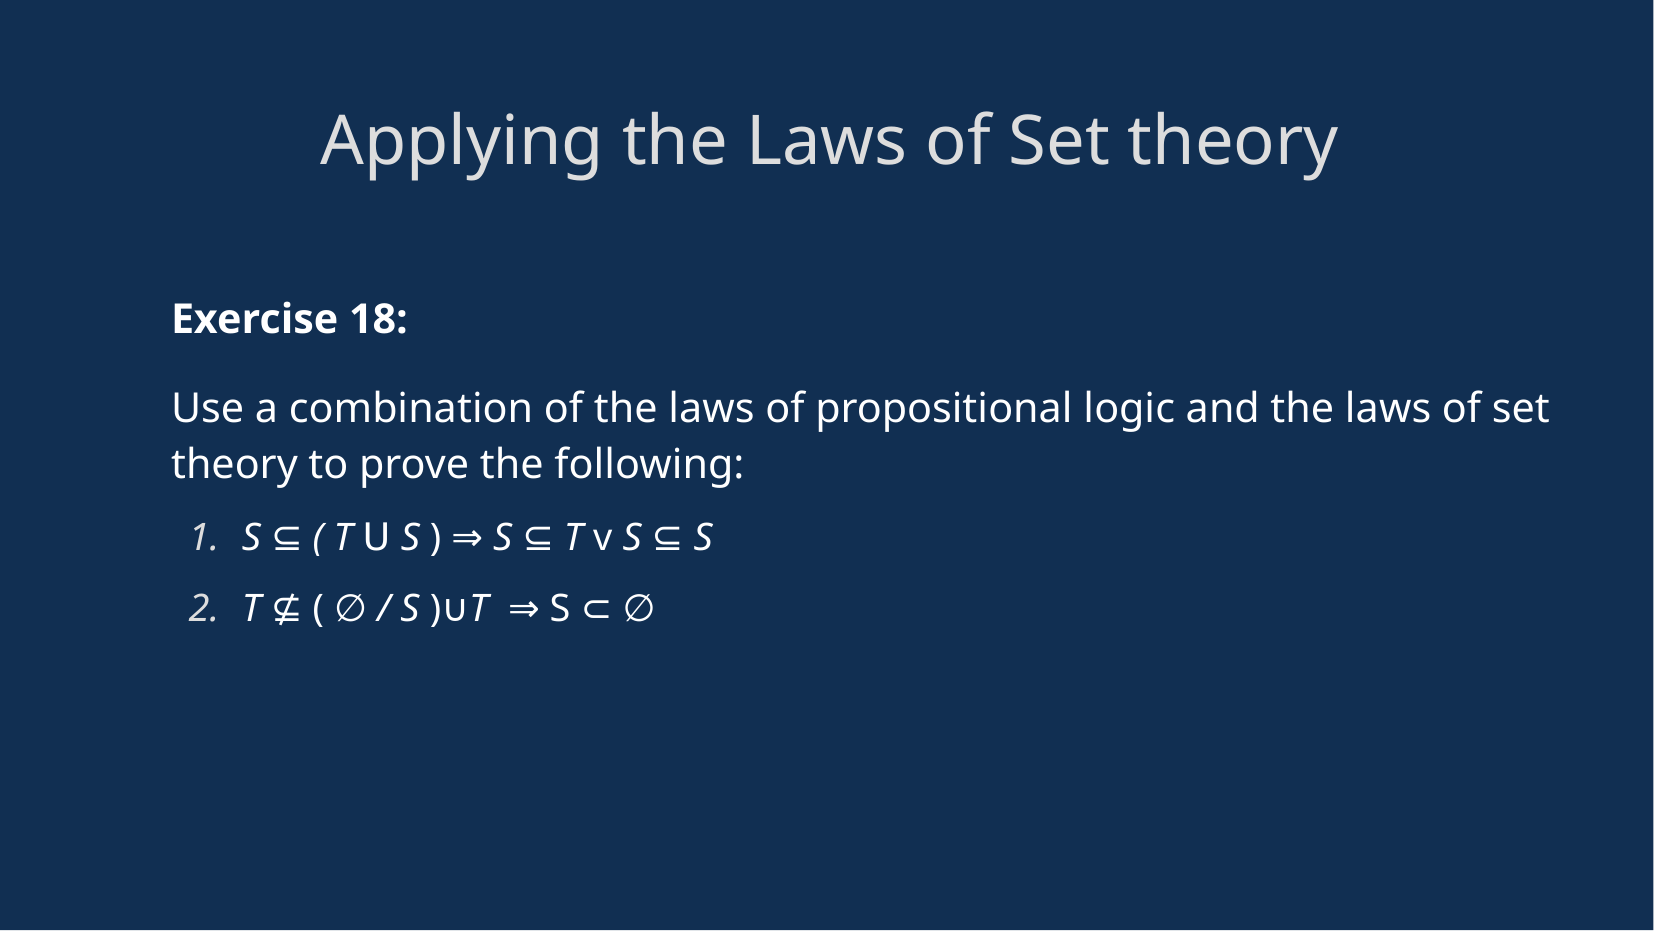

# Applying the Laws of Set theory
Exercise 18:
Use a combination of the laws of propositional logic and the laws of set theory to prove the following:
S ⊆ ( T 𝖴 S ) ⇒ S ⊆ T v S ⊆ S
T ⊈ ( ∅ / S )∪T ⇒ S ⊂ ∅